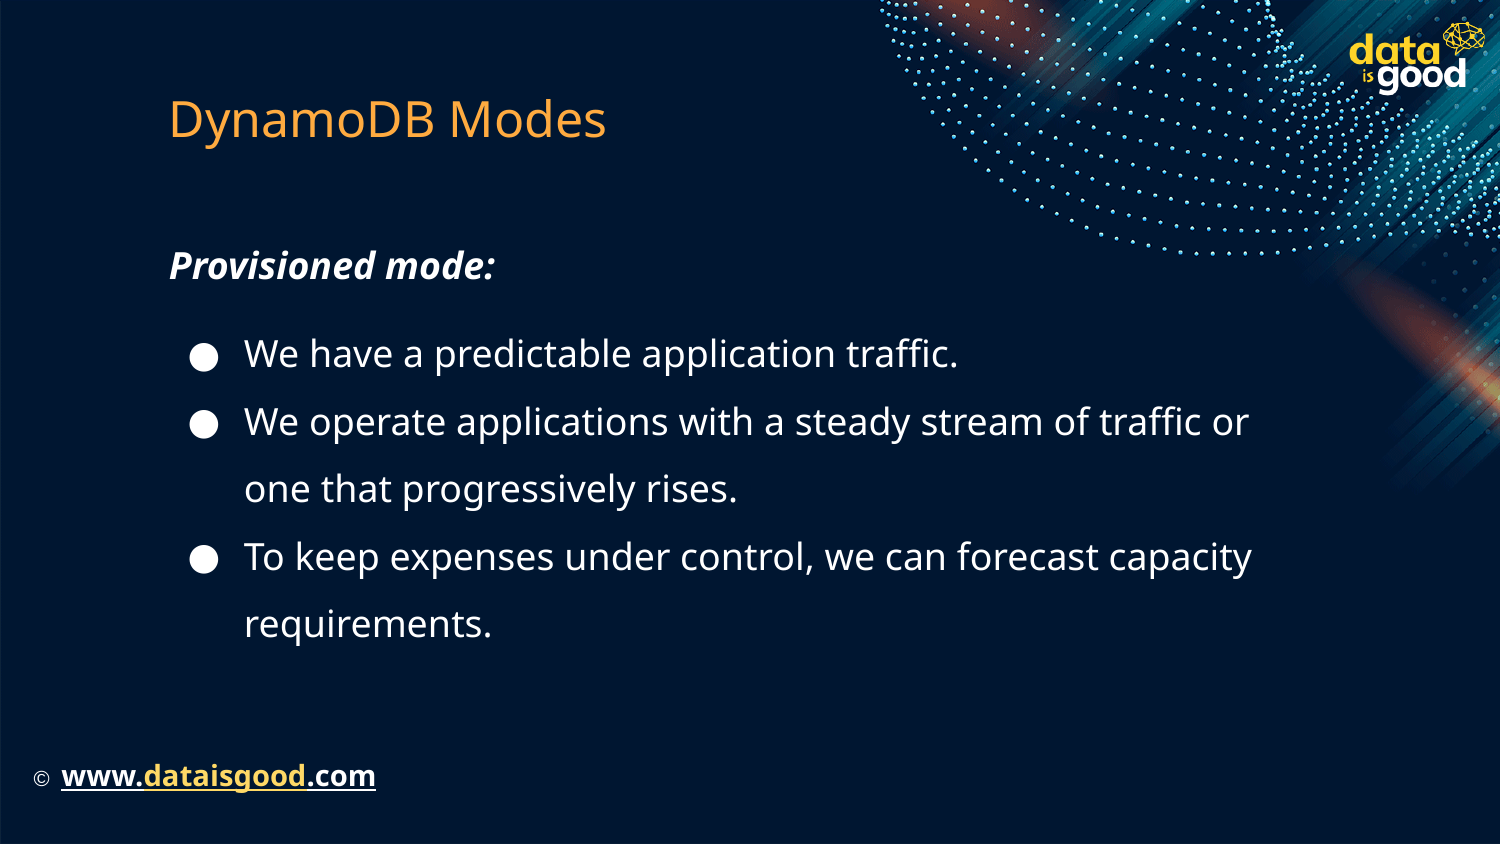

# DynamoDB Modes
Provisioned mode:
We have a predictable application traffic.
We operate applications with a steady stream of traffic or one that progressively rises.
To keep expenses under control, we can forecast capacity requirements.